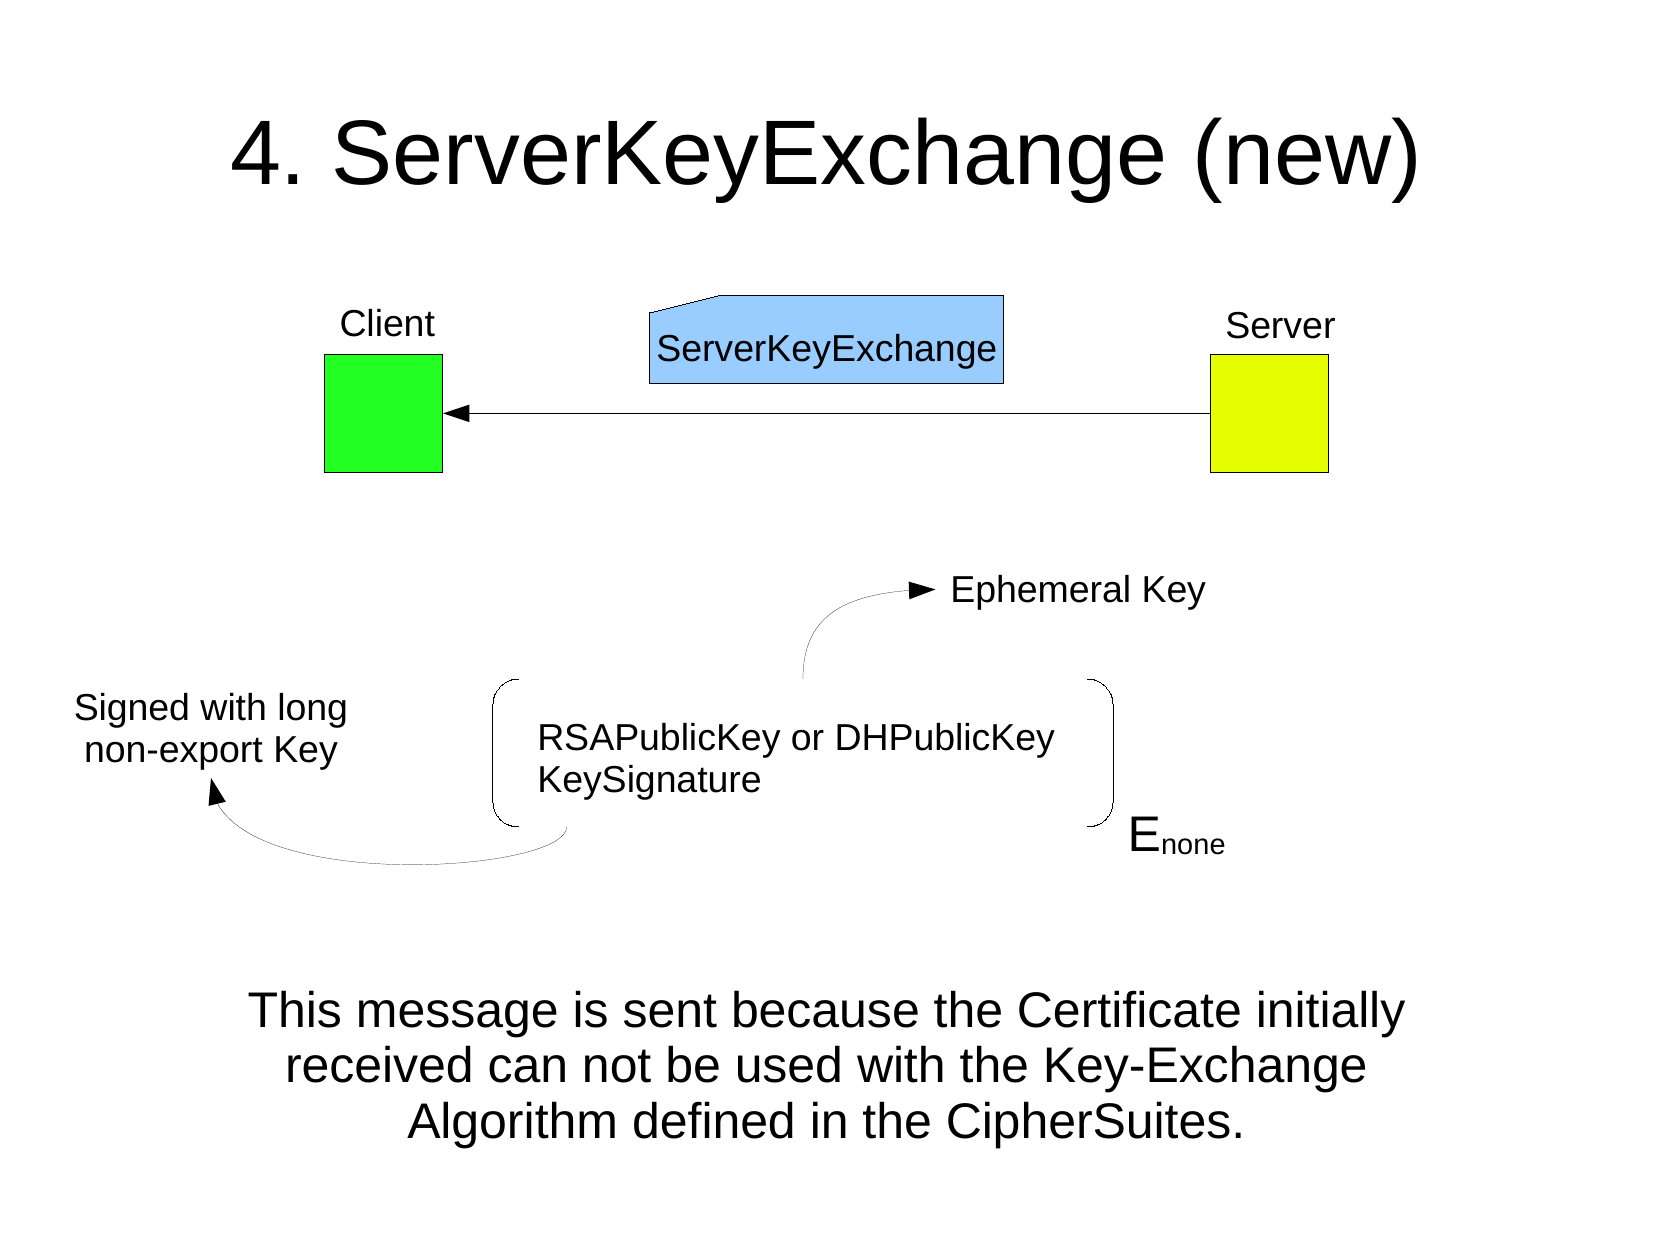

# 4. ServerKeyExchange (new)
Client
ServerKeyExchange
Server
Ephemeral Key
Signed with long
non-export Key
RSAPublicKey or DHPublicKey
KeySignature
Enone
This message is sent because the Certificate initially
received can not be used with the Key-Exchange
Algorithm defined in the CipherSuites.